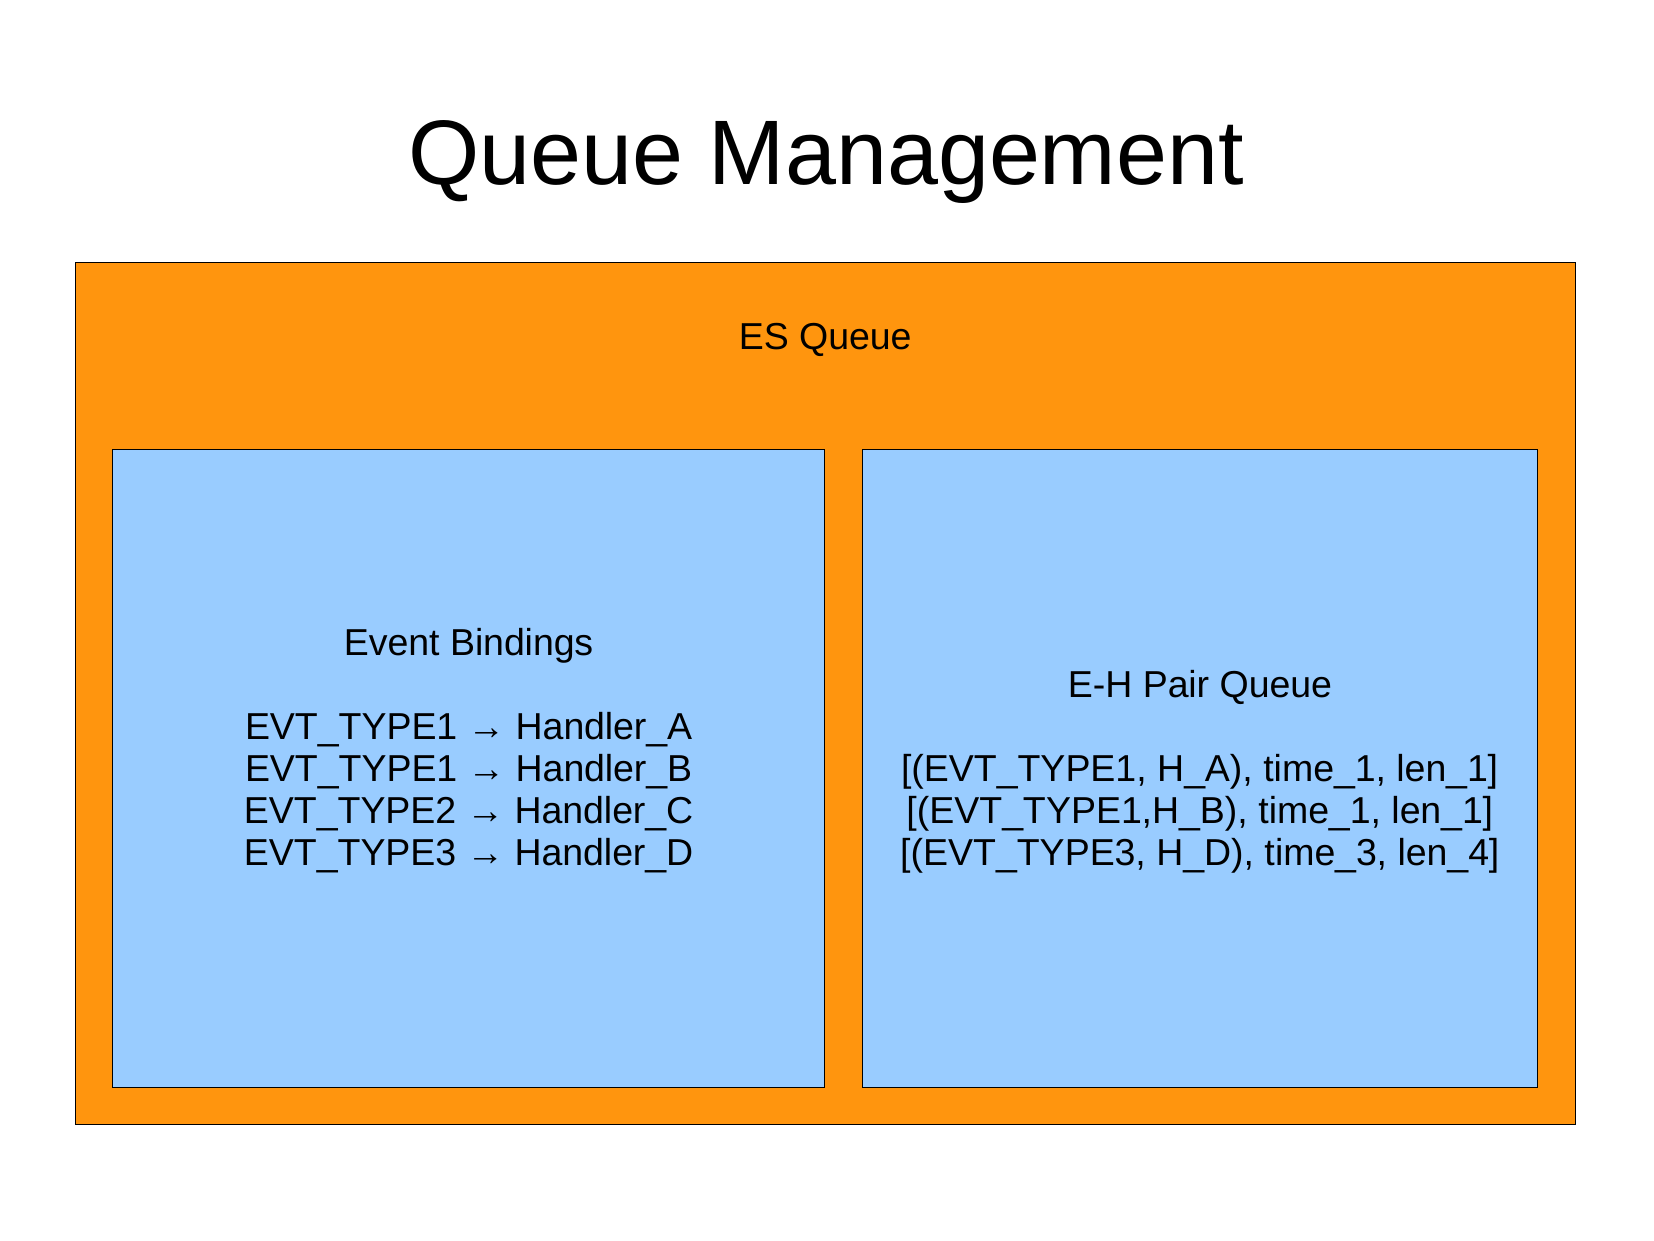

# Queue Management
ES Queue
Event Bindings
EVT_TYPE1 → Handler_A
EVT_TYPE1 → Handler_B
EVT_TYPE2 → Handler_C
EVT_TYPE3 → Handler_D
E-H Pair Queue
[(EVT_TYPE1, H_A), time_1, len_1]
[(EVT_TYPE1,H_B), time_1, len_1]
[(EVT_TYPE3, H_D), time_3, len_4]